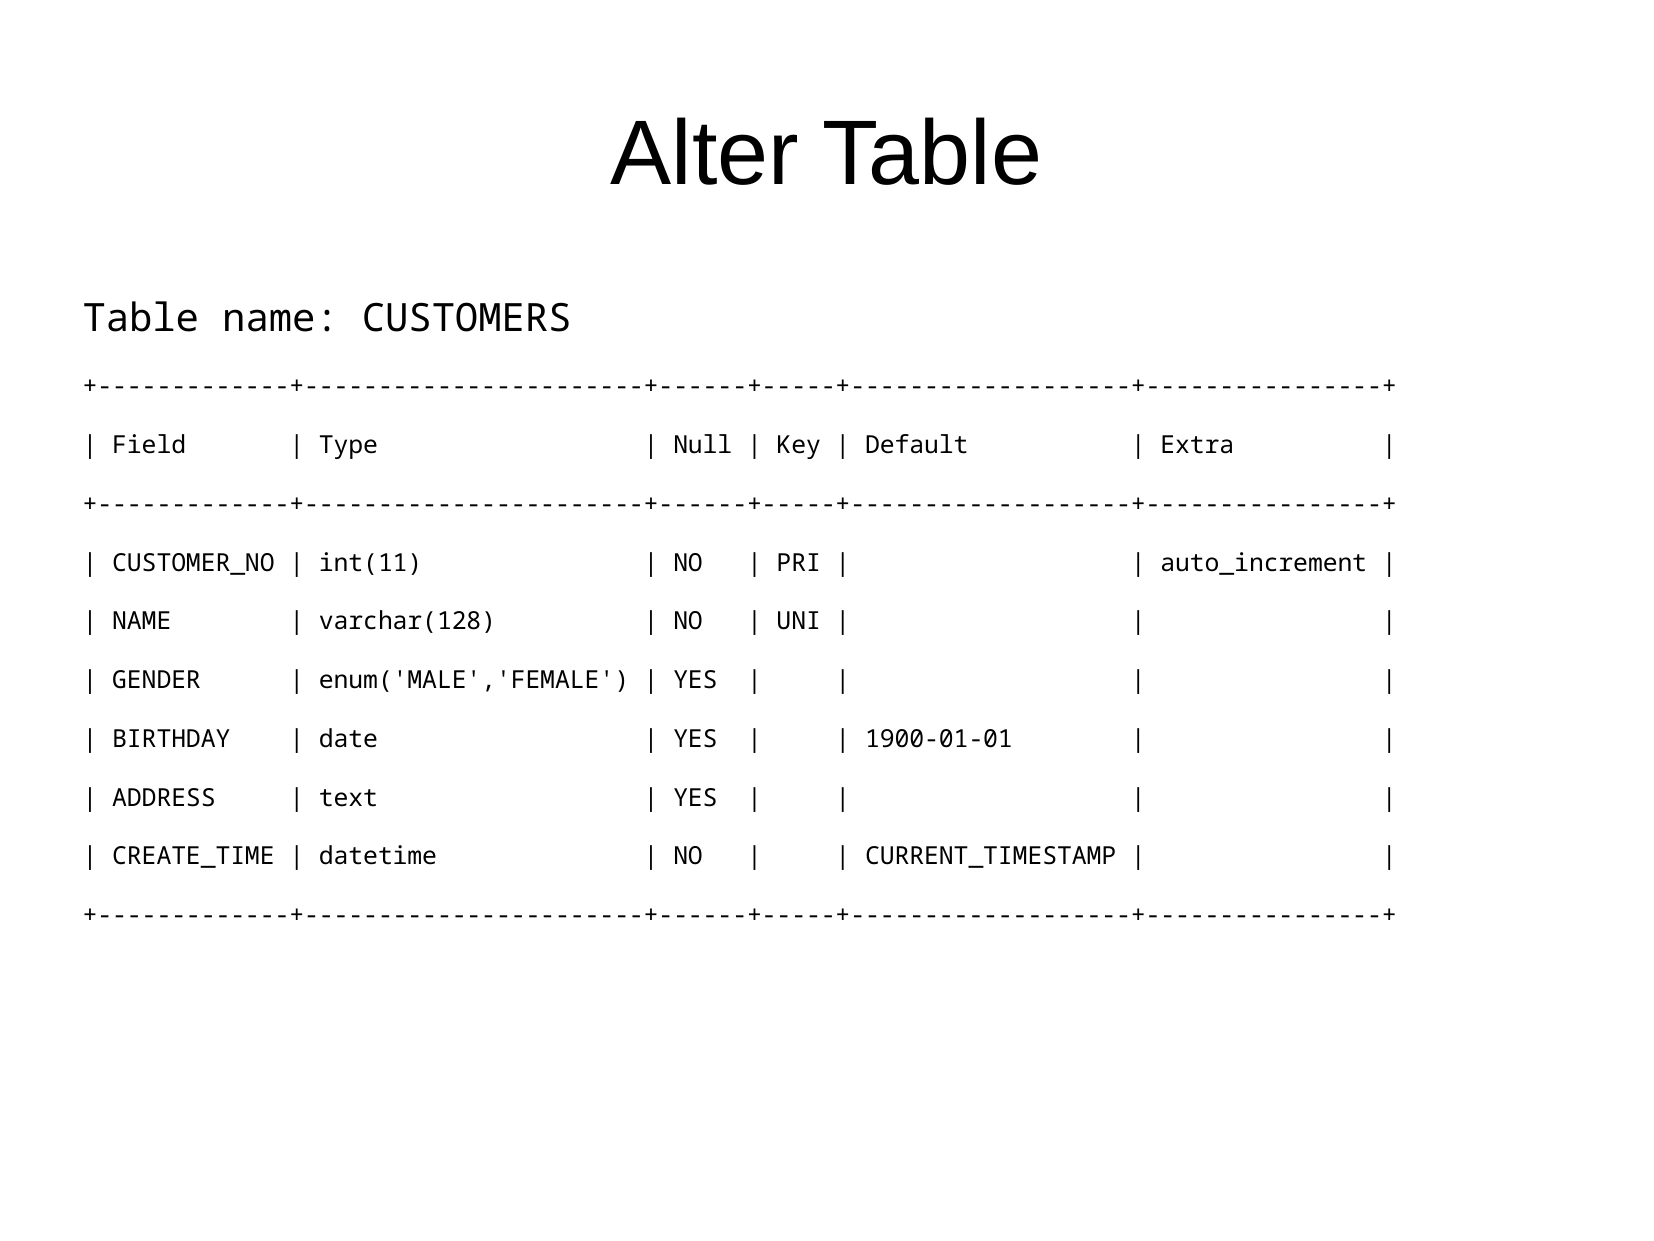

# Alter Table
Table name: CUSTOMERS
+-------------+-----------------------+------+-----+-------------------+----------------+
| Field | Type | Null | Key | Default | Extra |
+-------------+-----------------------+------+-----+-------------------+----------------+
| CUSTOMER_NO | int(11) | NO | PRI | | auto_increment |
| NAME | varchar(128) | NO | UNI | | |
| GENDER | enum('MALE','FEMALE') | YES | | | |
| BIRTHDAY | date | YES | | 1900-01-01 | |
| ADDRESS | text | YES | | | |
| CREATE_TIME | datetime | NO | | CURRENT_TIMESTAMP | |
+-------------+-----------------------+------+-----+-------------------+----------------+